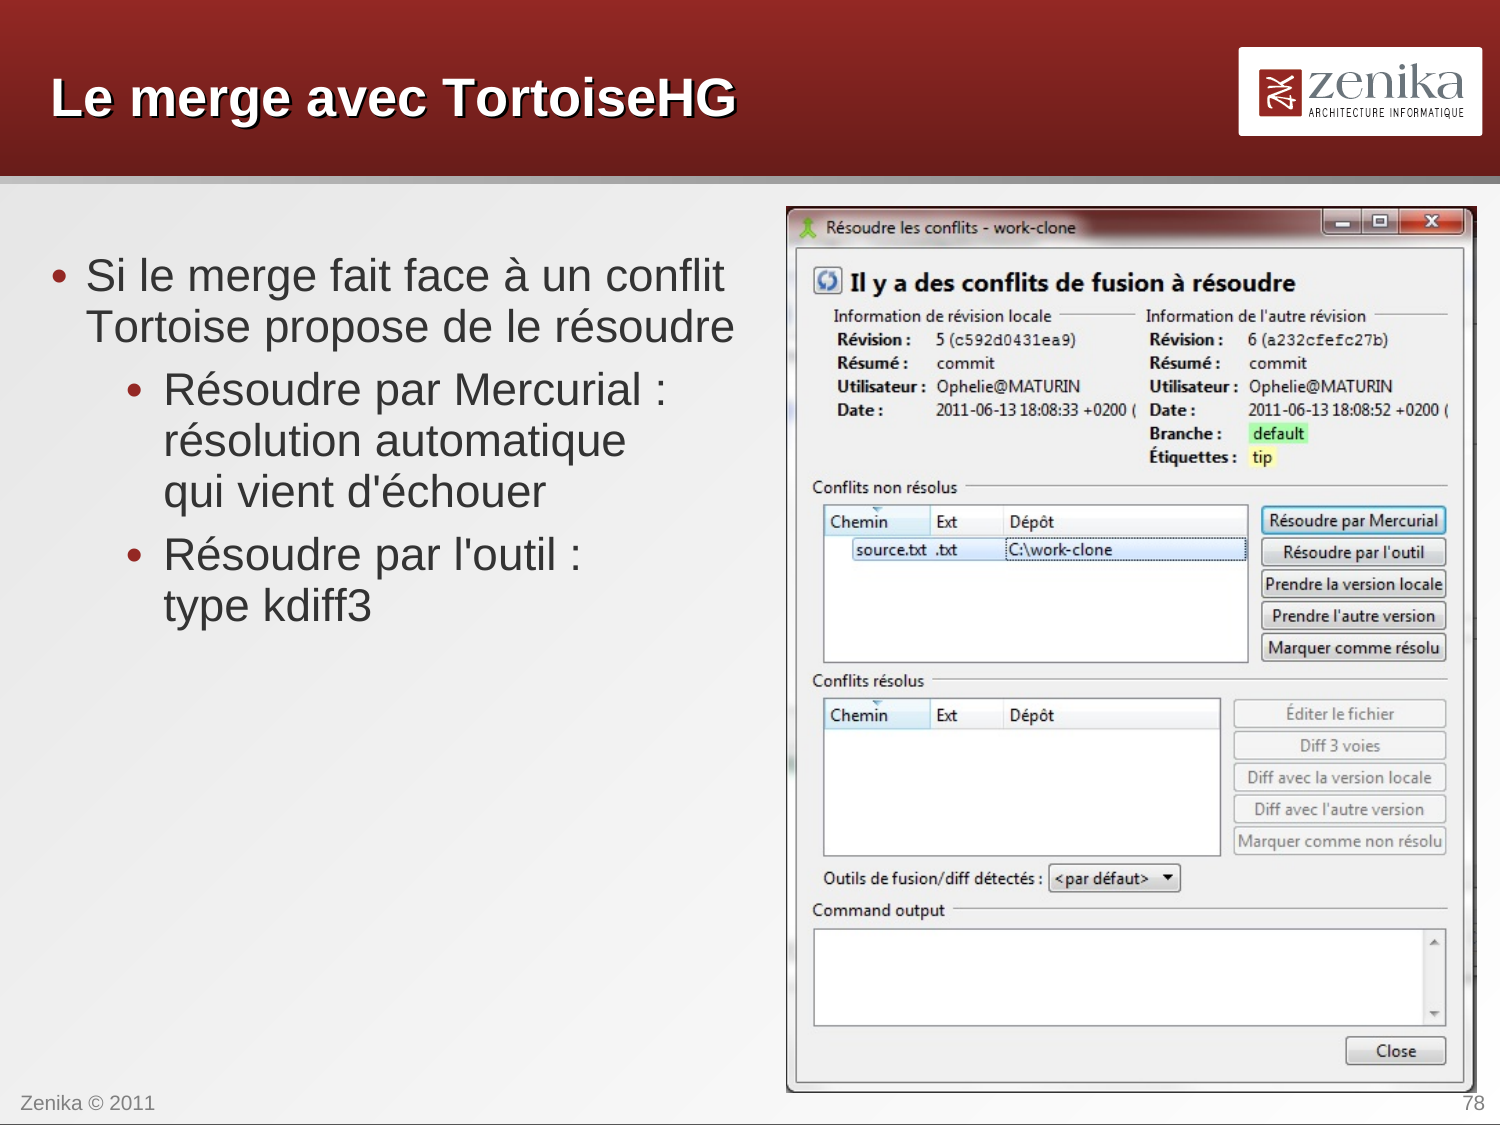

# Le merge avec TortoiseHG
Si le merge fait face à un conflit
Tortoise propose de le résoudre
Résoudre par Mercurial :
résolution automatique
qui vient d'échouer
Résoudre par l'outil :
type kdiff3